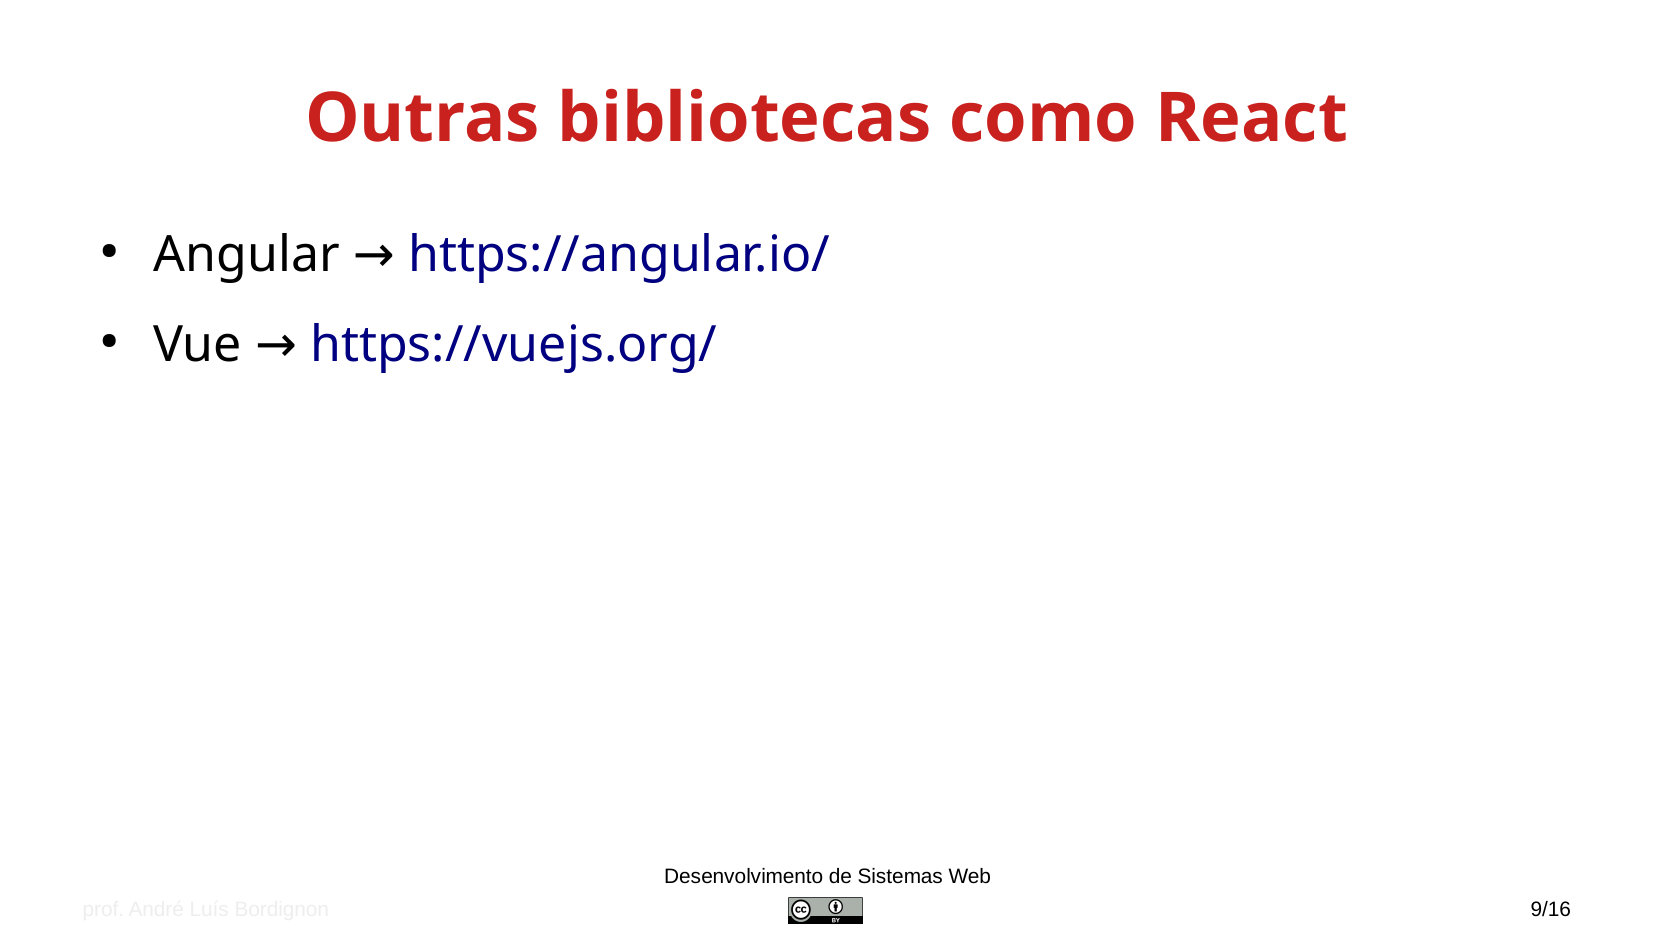

# Outras bibliotecas como React
Angular → https://angular.io/
Vue → https://vuejs.org/
Desenvolvimento de Sistemas Web
prof. André Luís Bordignon
9